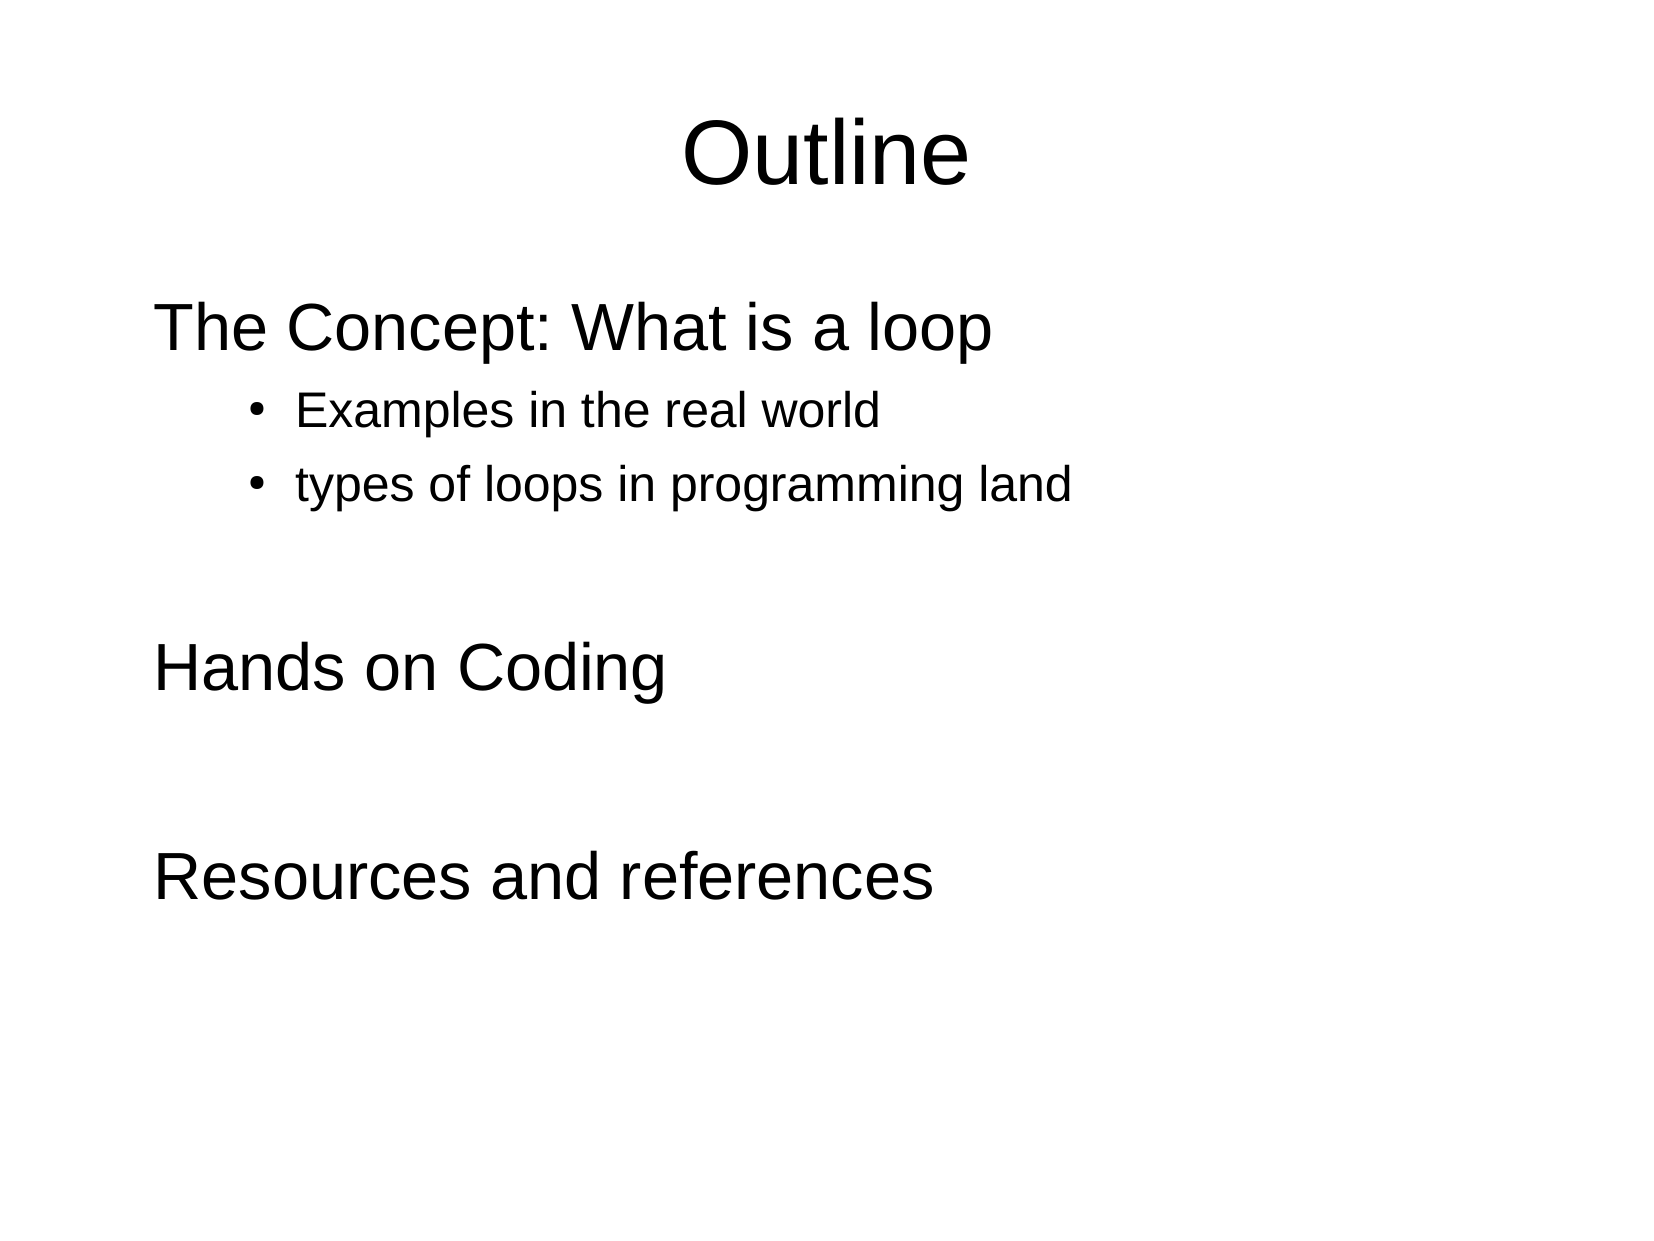

# Outline
The Concept: What is a loop
Examples in the real world
types of loops in programming land
Hands on Coding
Resources and references